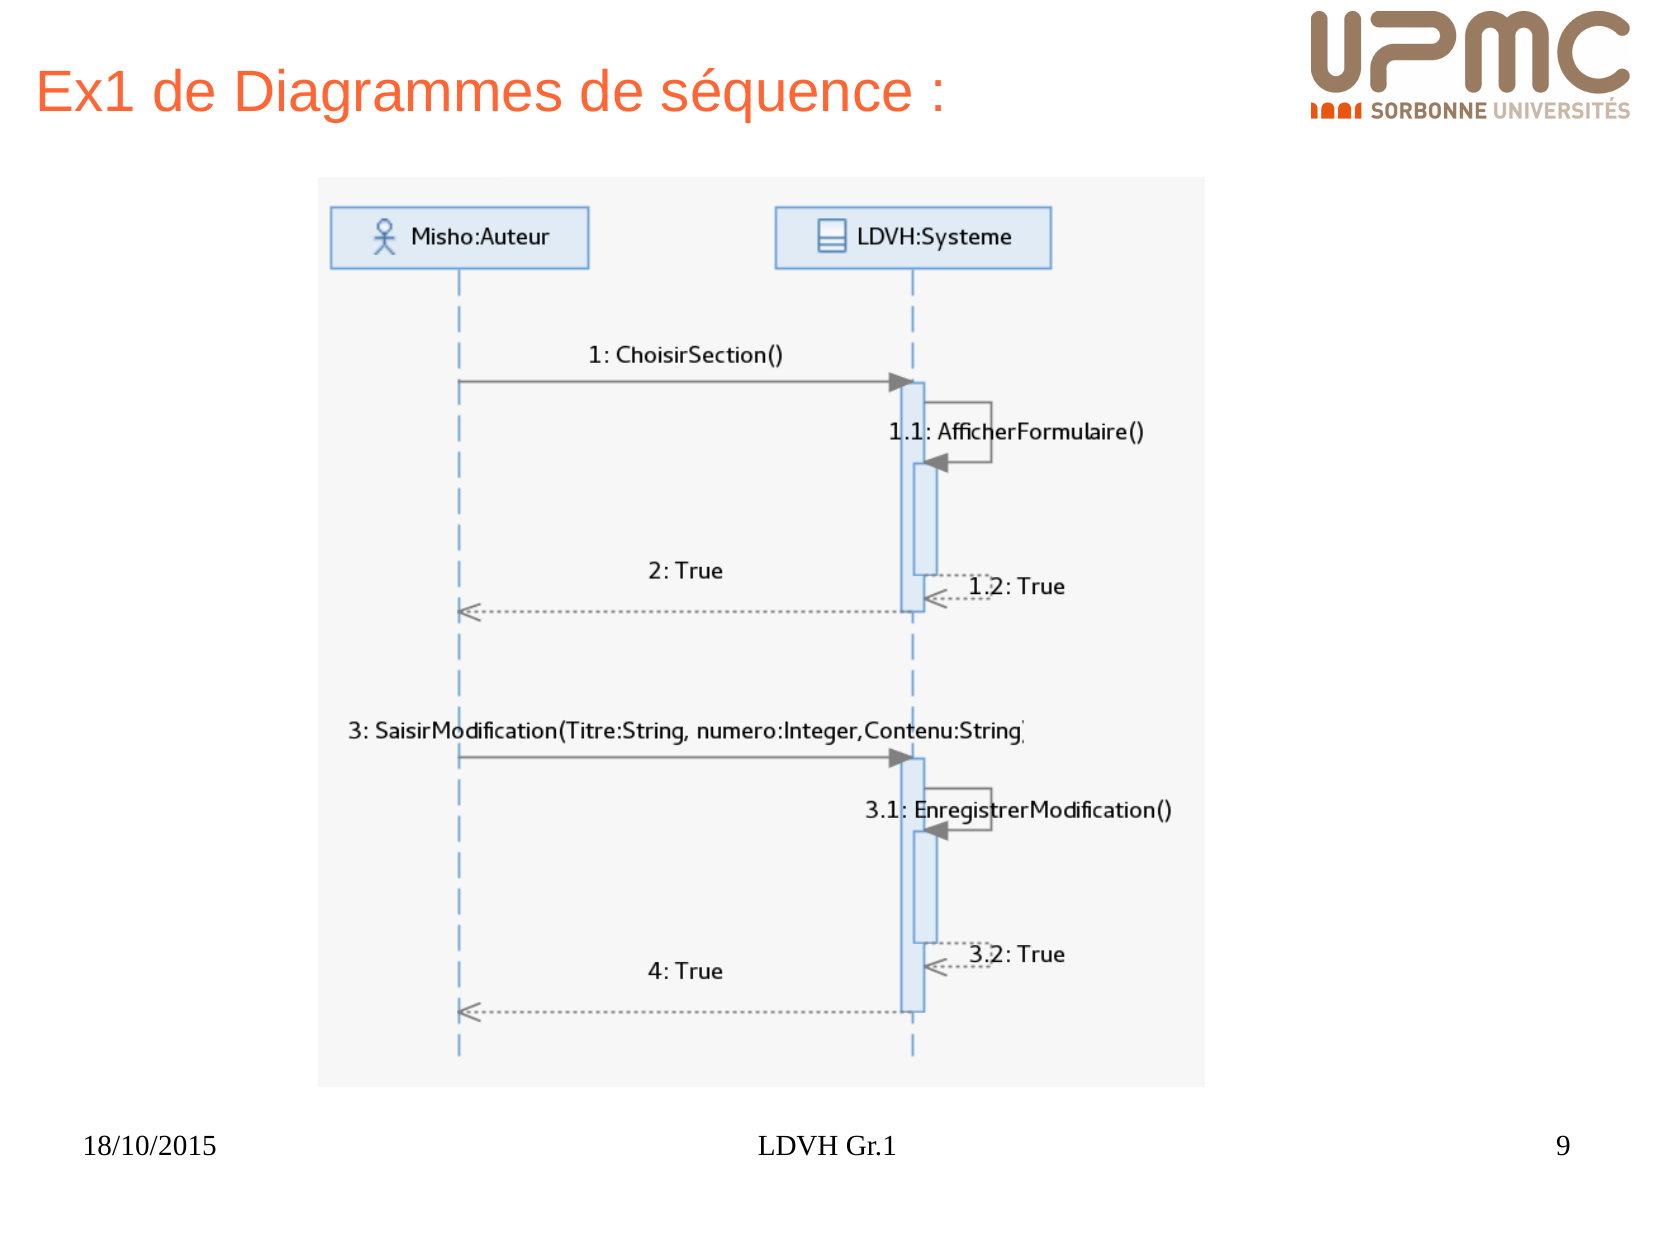

# Ex1 de Diagrammes de séquence :
18/10/2015
LDVH Gr.1
9